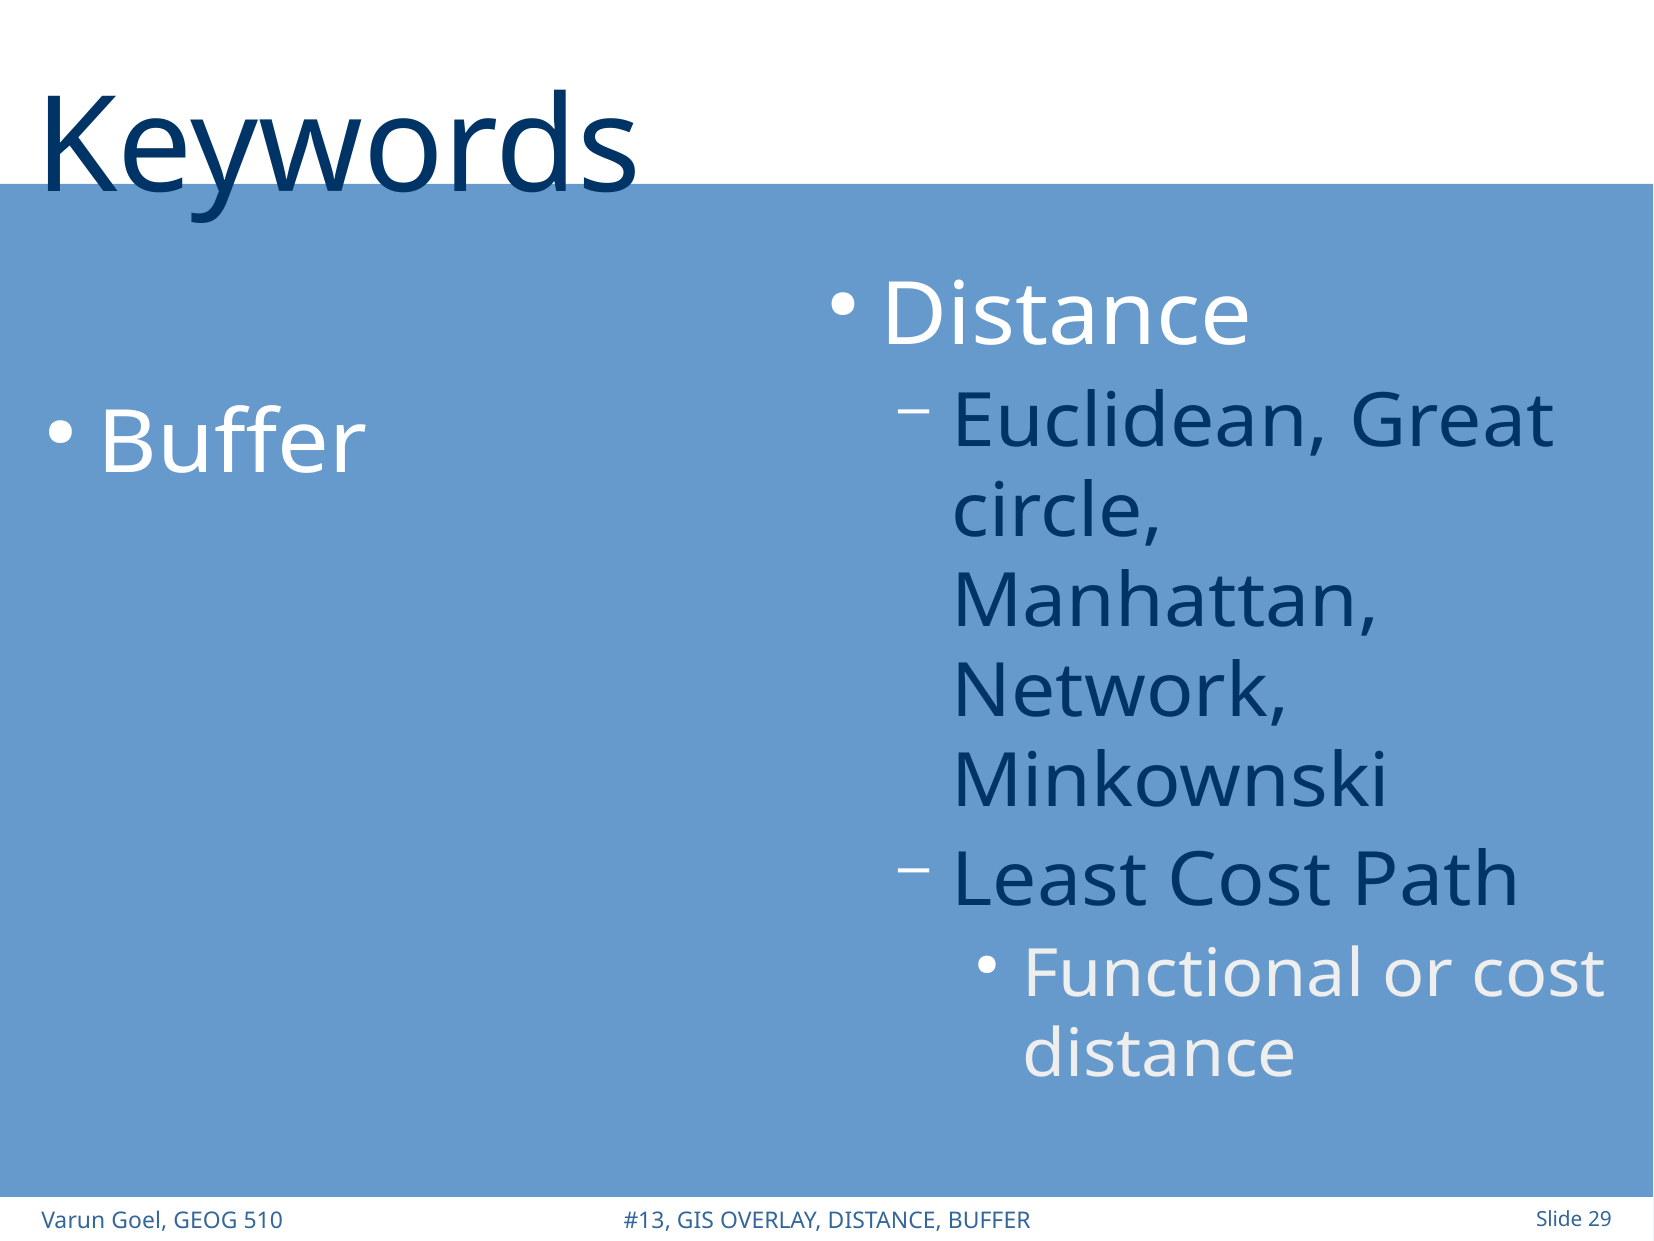

# Keywords
Buffer
Distance
Euclidean, Great circle, Manhattan, Network, Minkownski
Least Cost Path
Functional or cost distance
#13, GIS OVERLAY, DISTANCE, BUFFER
29